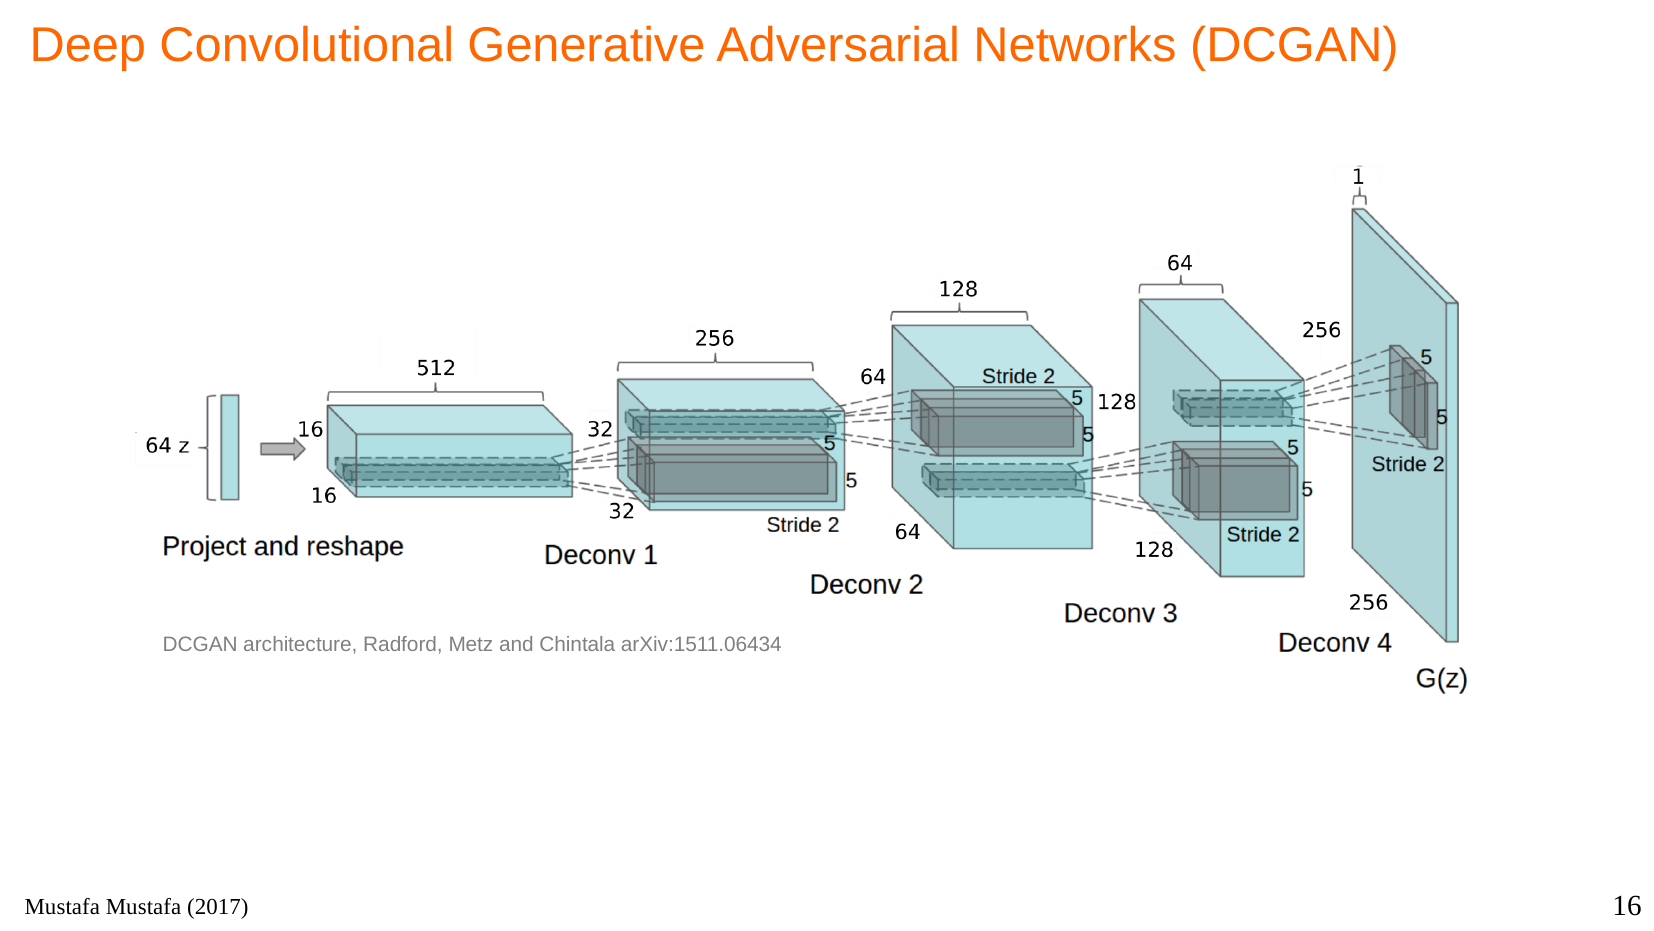

# Deep Convolutional Generative Adversarial Networks (DCGAN)
DCGAN architecture, Radford, Metz and Chintala arXiv:1511.06434
16
Mustafa Mustafa (2017)